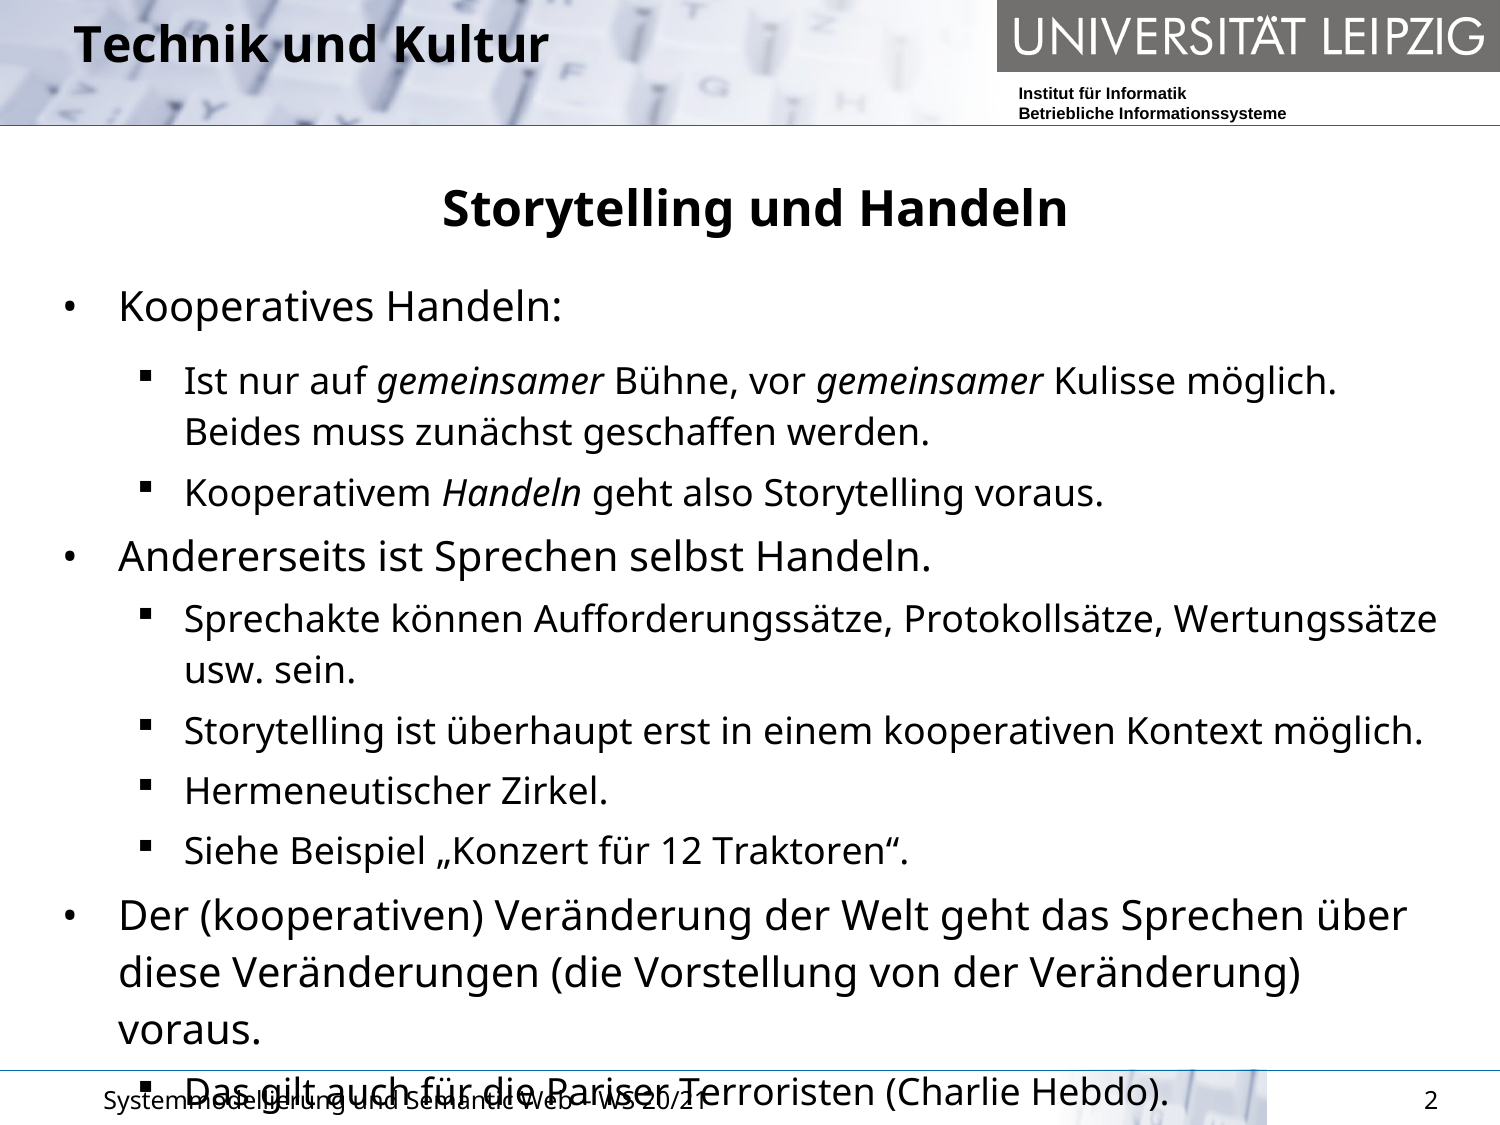

Technik und Kultur
# Storytelling und Handeln
Kooperatives Handeln:
Ist nur auf gemeinsamer Bühne, vor gemeinsamer Kulisse möglich. Beides muss zunächst geschaffen werden.
Kooperativem Handeln geht also Storytelling voraus.
Andererseits ist Sprechen selbst Handeln.
Sprechakte können Aufforderungssätze, Protokollsätze, Wertungssätze usw. sein.
Storytelling ist überhaupt erst in einem kooperativen Kontext möglich.
Hermeneutischer Zirkel.
Siehe Beispiel „Konzert für 12 Traktoren“.
Der (kooperativen) Veränderung der Welt geht das Sprechen über diese Veränderungen (die Vorstellung von der Veränderung) voraus.
Das gilt auch für die Pariser Terroristen (Charlie Hebdo).
Systemmodellierung und Semantic Web – WS 20/21
2